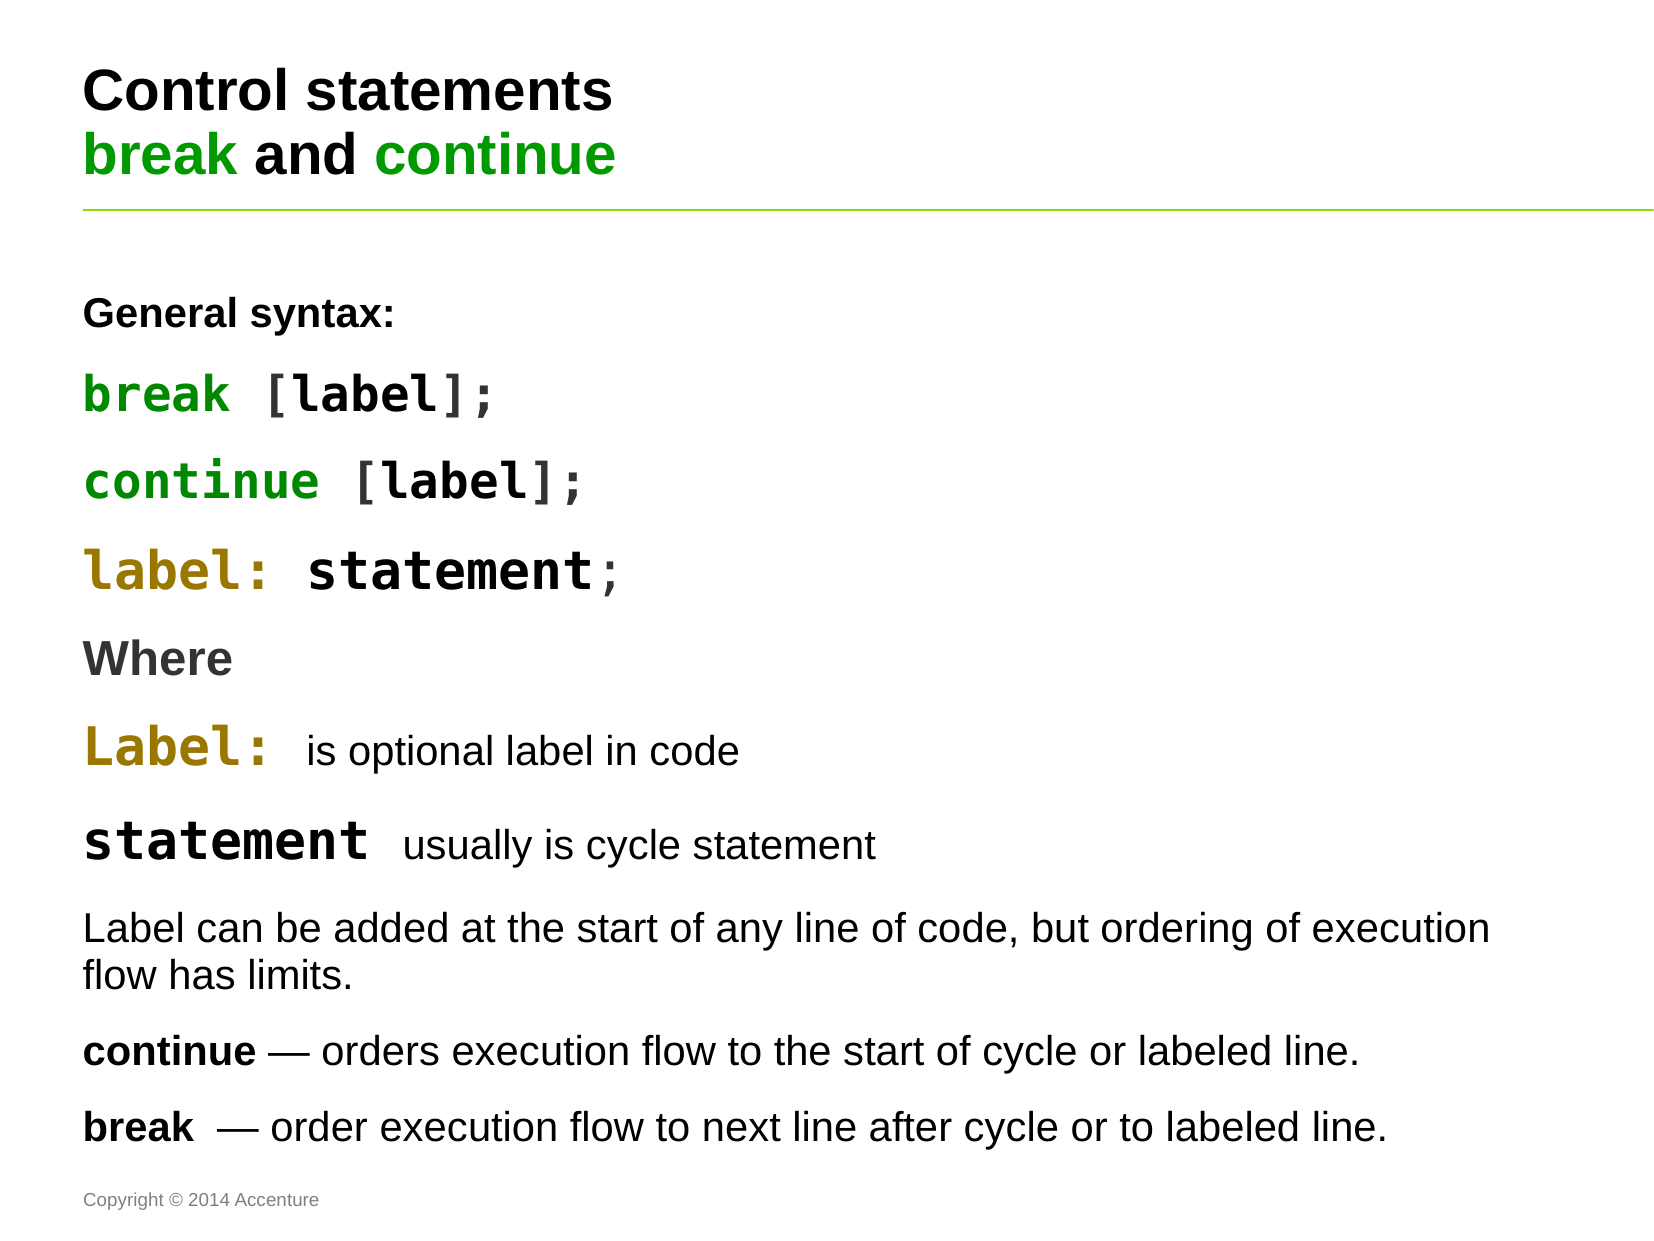

# Control statements break and continue
General syntax:
break [label];
continue [label];
label: statement;
Where
Label: is optional label in code
statement usually is cycle statement
Label can be added at the start of any line of code, but ordering of execution flow has limits.
continue — orders execution flow to the start of cycle or labeled line.
break — order execution flow to next line after cycle or to labeled line.